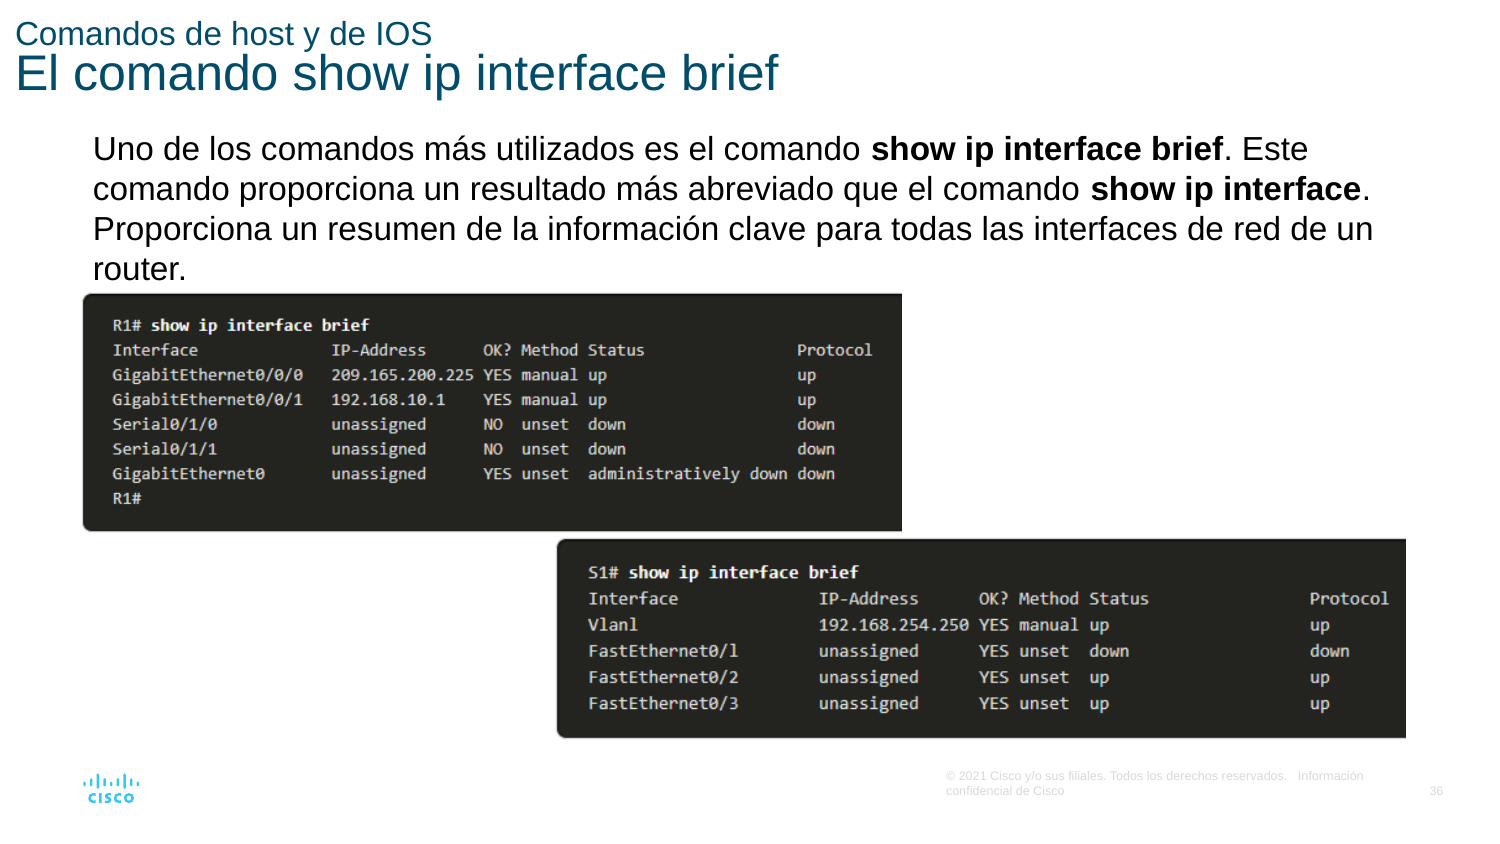

# Comandos de host y de IOS El comando show ip interface brief
Uno de los comandos más utilizados es el comando show ip interface brief. Este comando proporciona un resultado más abreviado que el comando show ip interface. Proporciona un resumen de la información clave para todas las interfaces de red de un router.